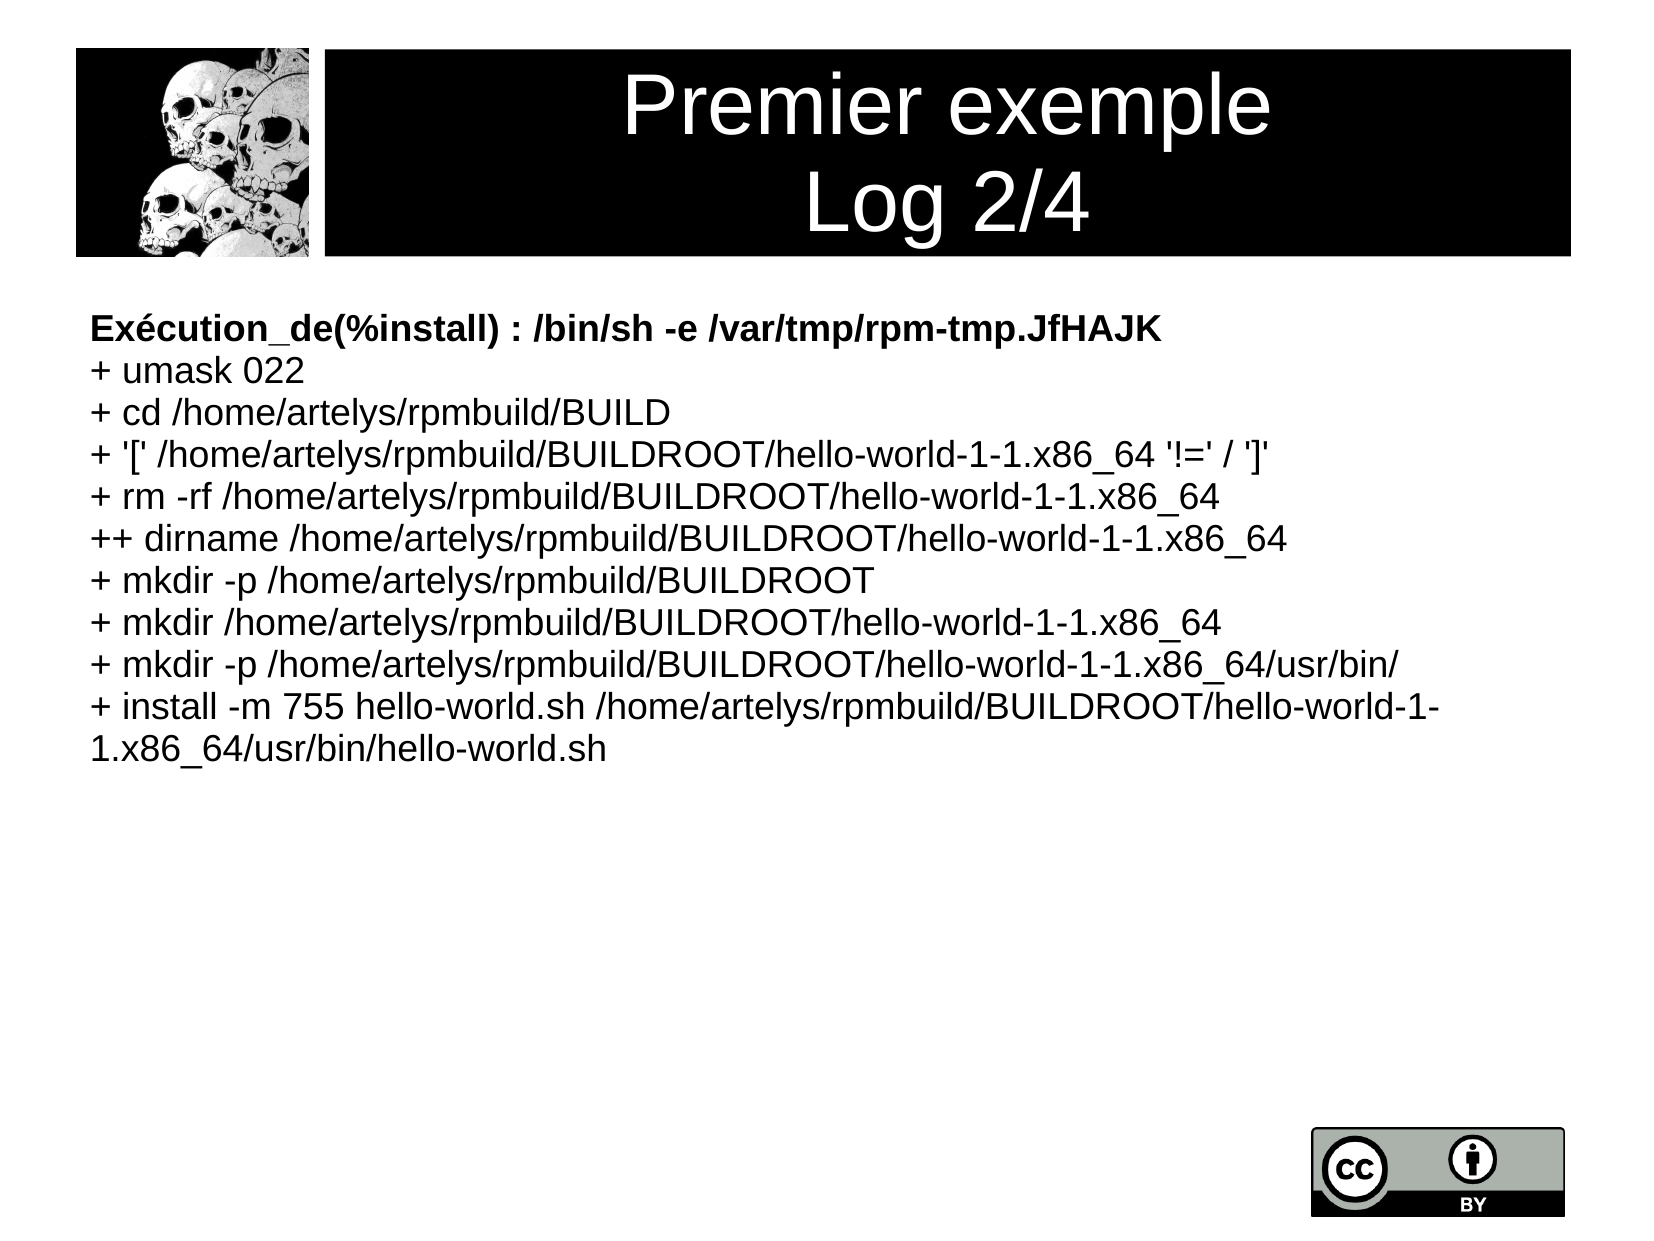

# Premier exemple Log 2/4
Exécution_de(%install) : /bin/sh -e /var/tmp/rpm-tmp.JfHAJK
+ umask 022
+ cd /home/artelys/rpmbuild/BUILD
+ '[' /home/artelys/rpmbuild/BUILDROOT/hello-world-1-1.x86_64 '!=' / ']'
+ rm -rf /home/artelys/rpmbuild/BUILDROOT/hello-world-1-1.x86_64
++ dirname /home/artelys/rpmbuild/BUILDROOT/hello-world-1-1.x86_64
+ mkdir -p /home/artelys/rpmbuild/BUILDROOT
+ mkdir /home/artelys/rpmbuild/BUILDROOT/hello-world-1-1.x86_64
+ mkdir -p /home/artelys/rpmbuild/BUILDROOT/hello-world-1-1.x86_64/usr/bin/
+ install -m 755 hello-world.sh /home/artelys/rpmbuild/BUILDROOT/hello-world-1-1.x86_64/usr/bin/hello-world.sh